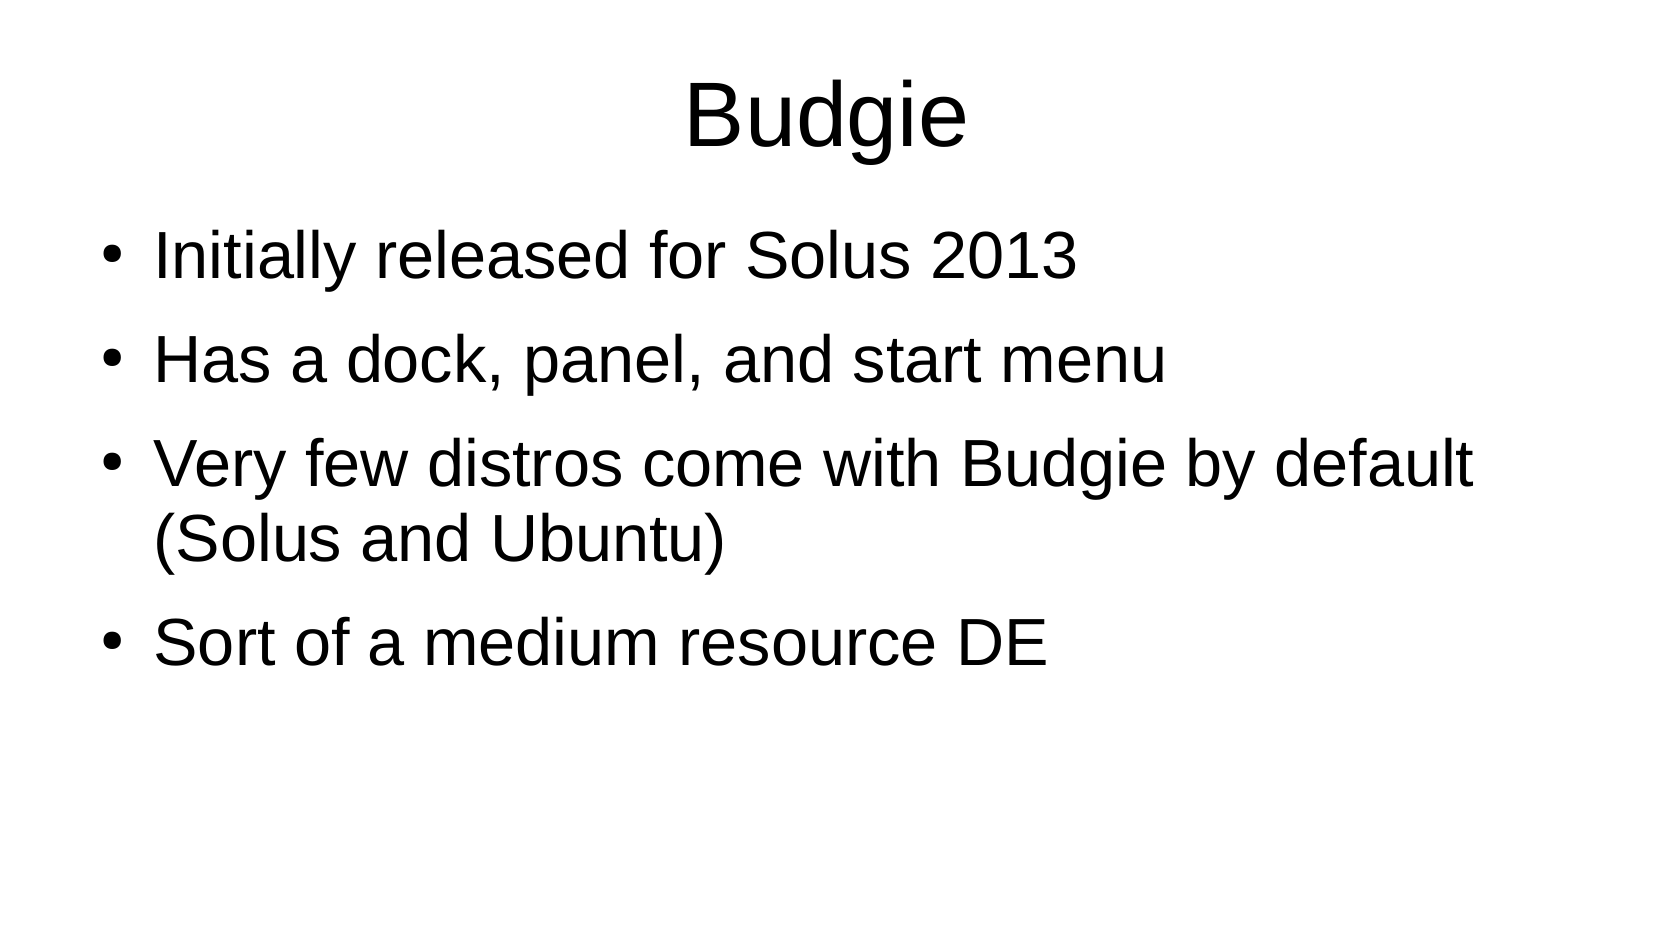

# Budgie
Initially released for Solus 2013
Has a dock, panel, and start menu
Very few distros come with Budgie by default (Solus and Ubuntu)
Sort of a medium resource DE